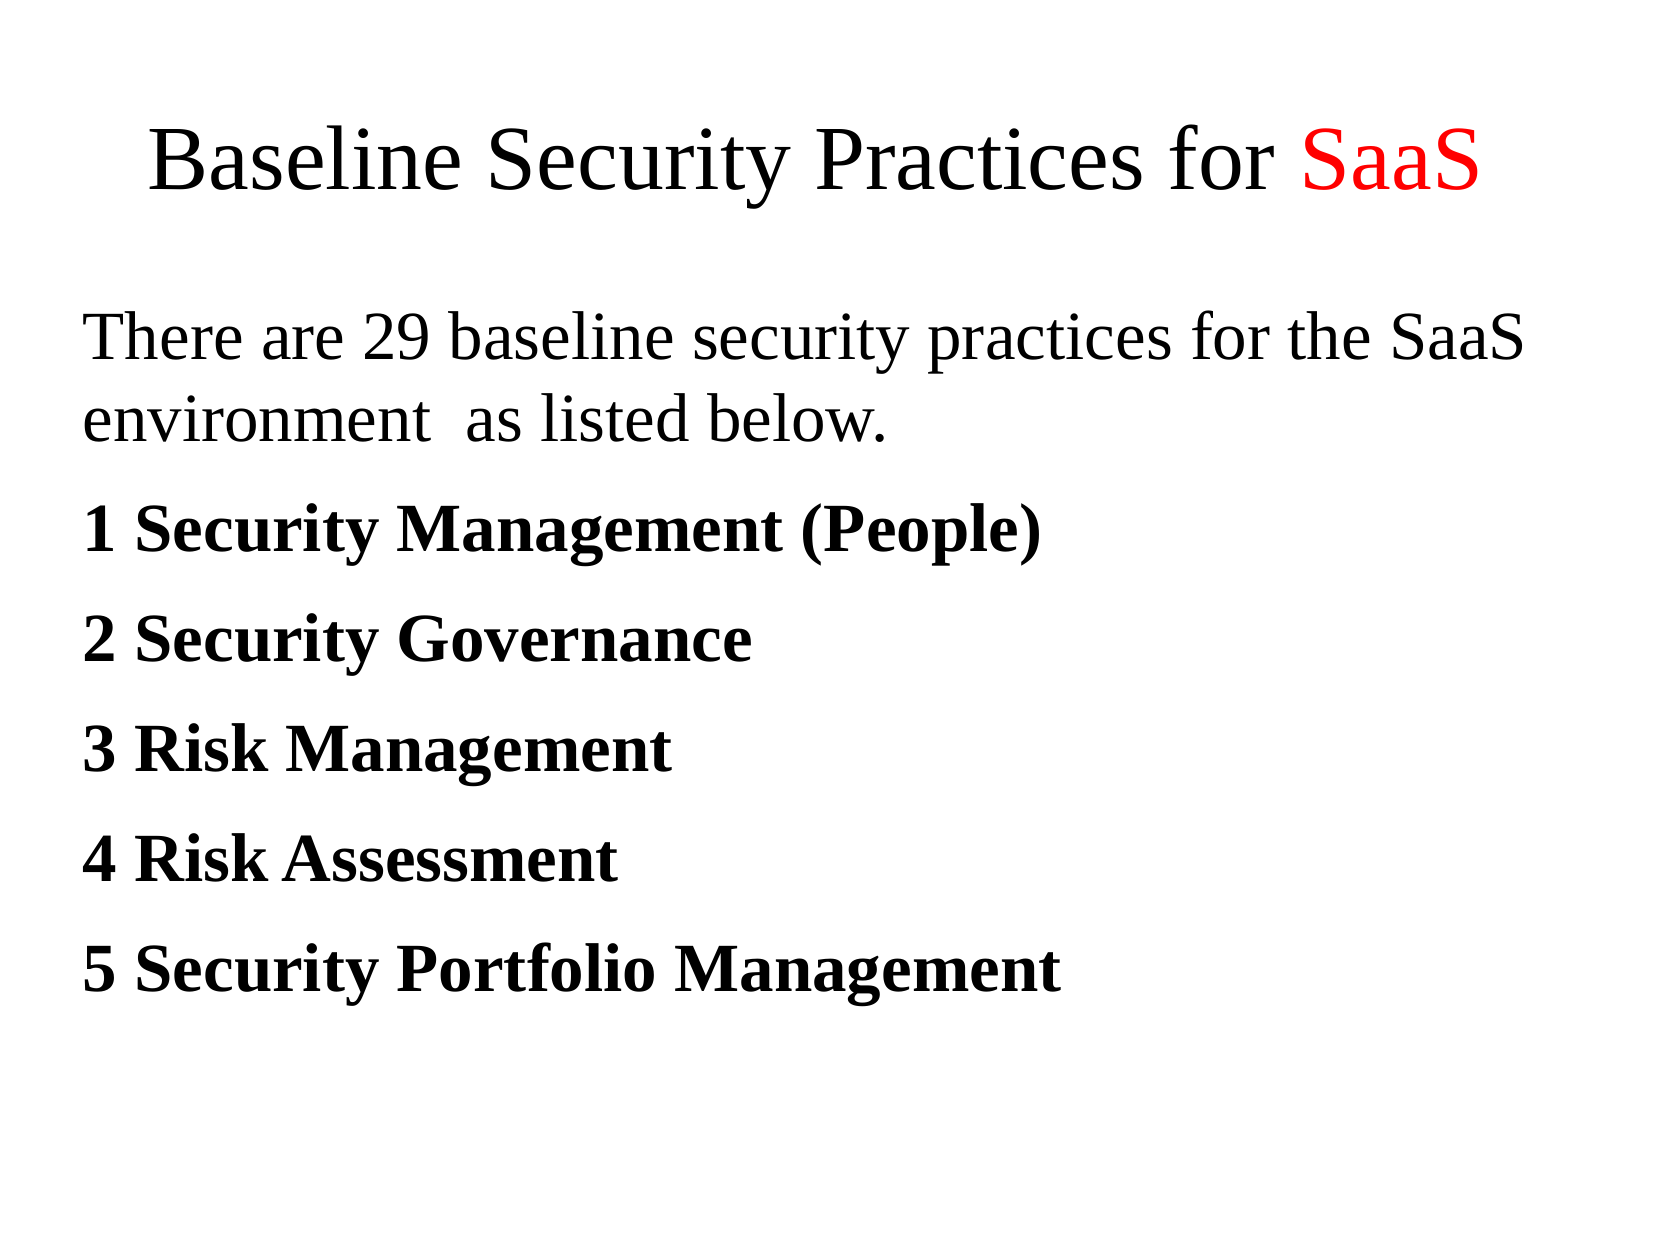

# Baseline Security Practices for SaaS
There are 29 baseline security practices for the SaaS environment as listed below.
1 Security Management (People)
2 Security Governance
3 Risk Management
4 Risk Assessment
5 Security Portfolio Management